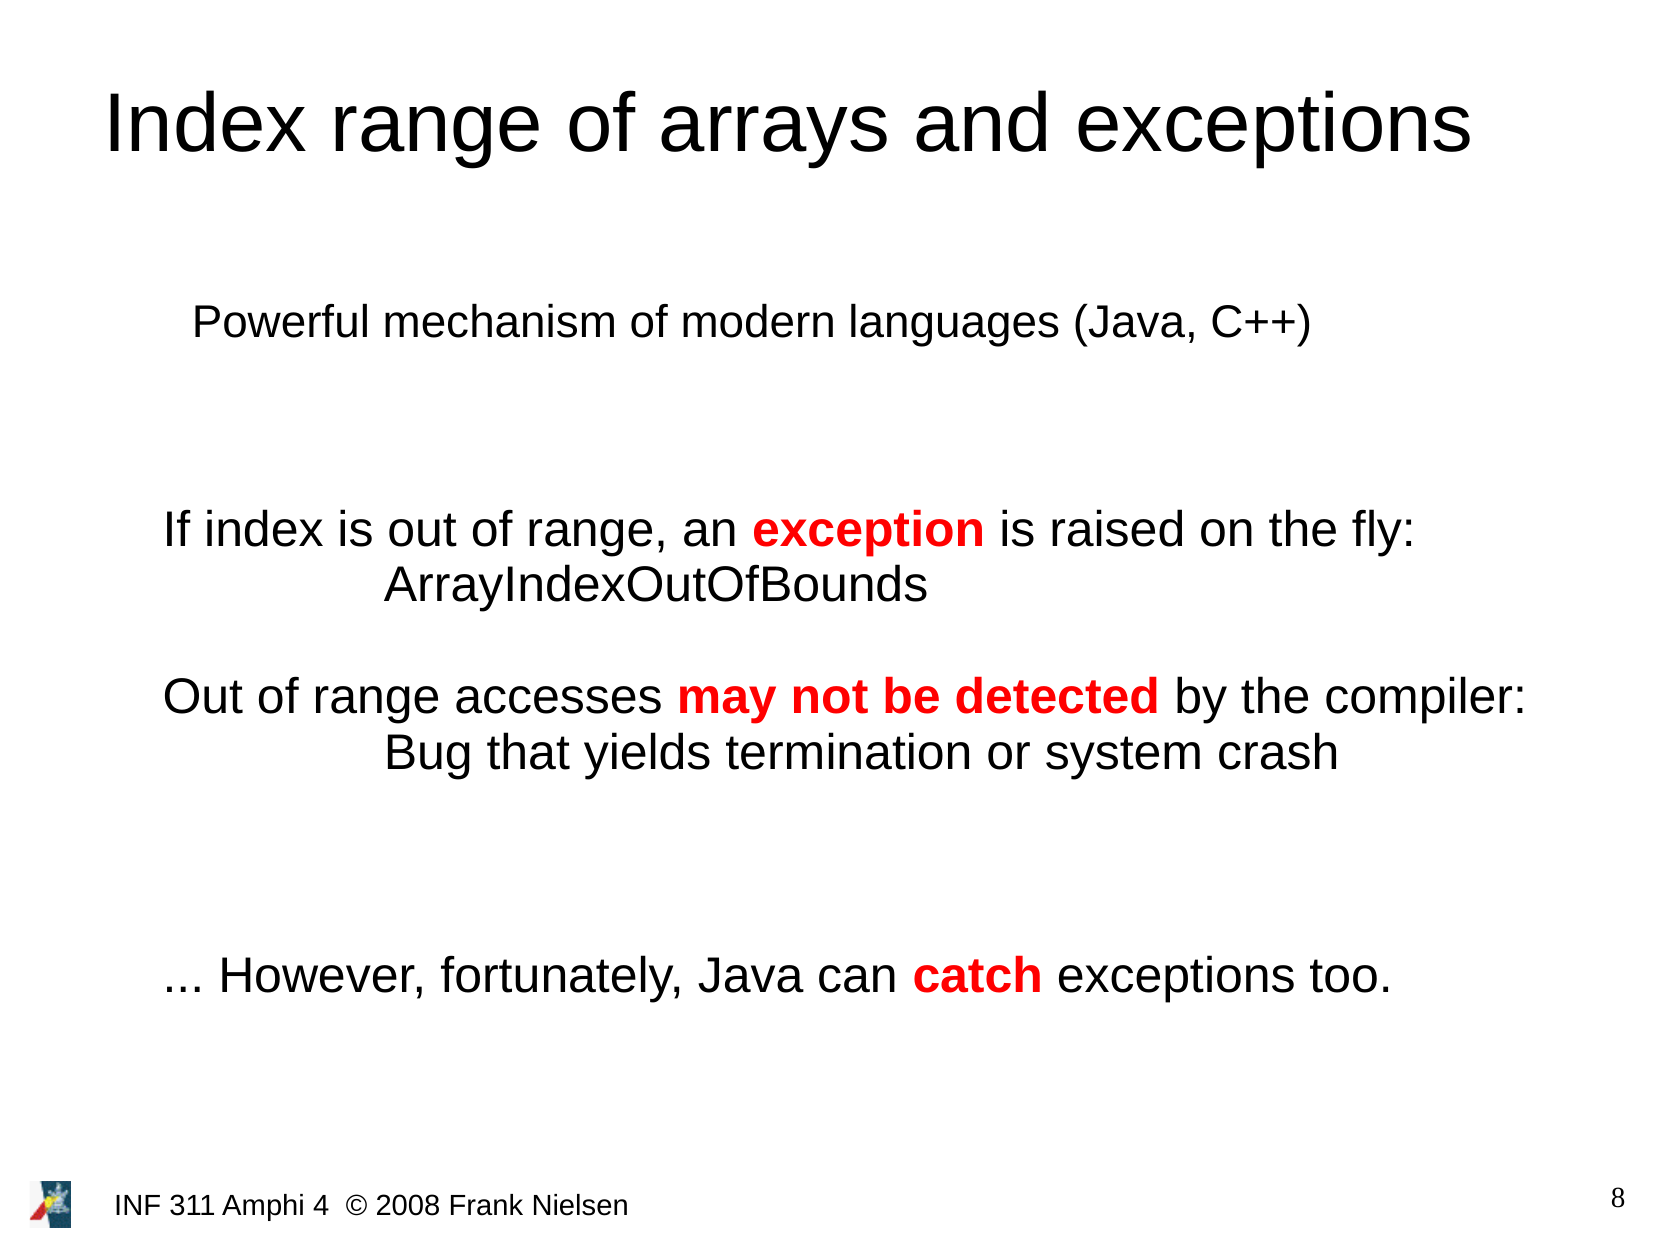

Index range of arrays and exceptions
Powerful mechanism of modern languages (Java, C++)
If index is out of range, an exception is raised on the fly:
			ArrayIndexOutOfBounds
Out of range accesses may not be detected by the compiler:
			Bug that yields termination or system crash
... However, fortunately, Java can catch exceptions too.